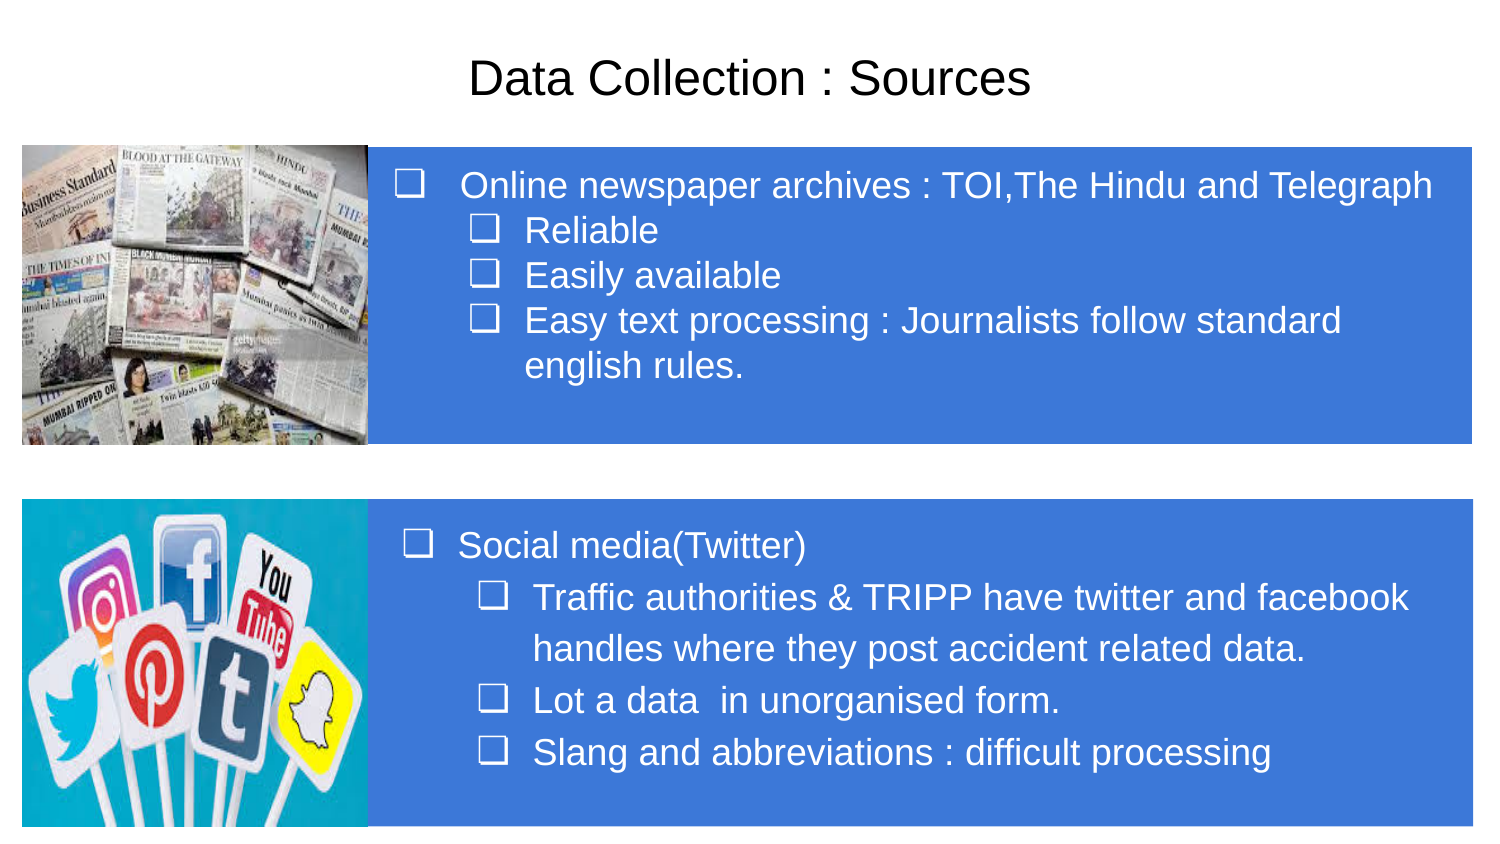

Data Collection : Sources
# Online newspaper archives : TOI,The Hindu and Telegraph
Reliable
Easily available
Easy text processing : Journalists follow standard english rules.
Social media(Twitter)
Traffic authorities & TRIPP have twitter and facebook handles where they post accident related data.
Lot a data in unorganised form.
Slang and abbreviations : difficult processing